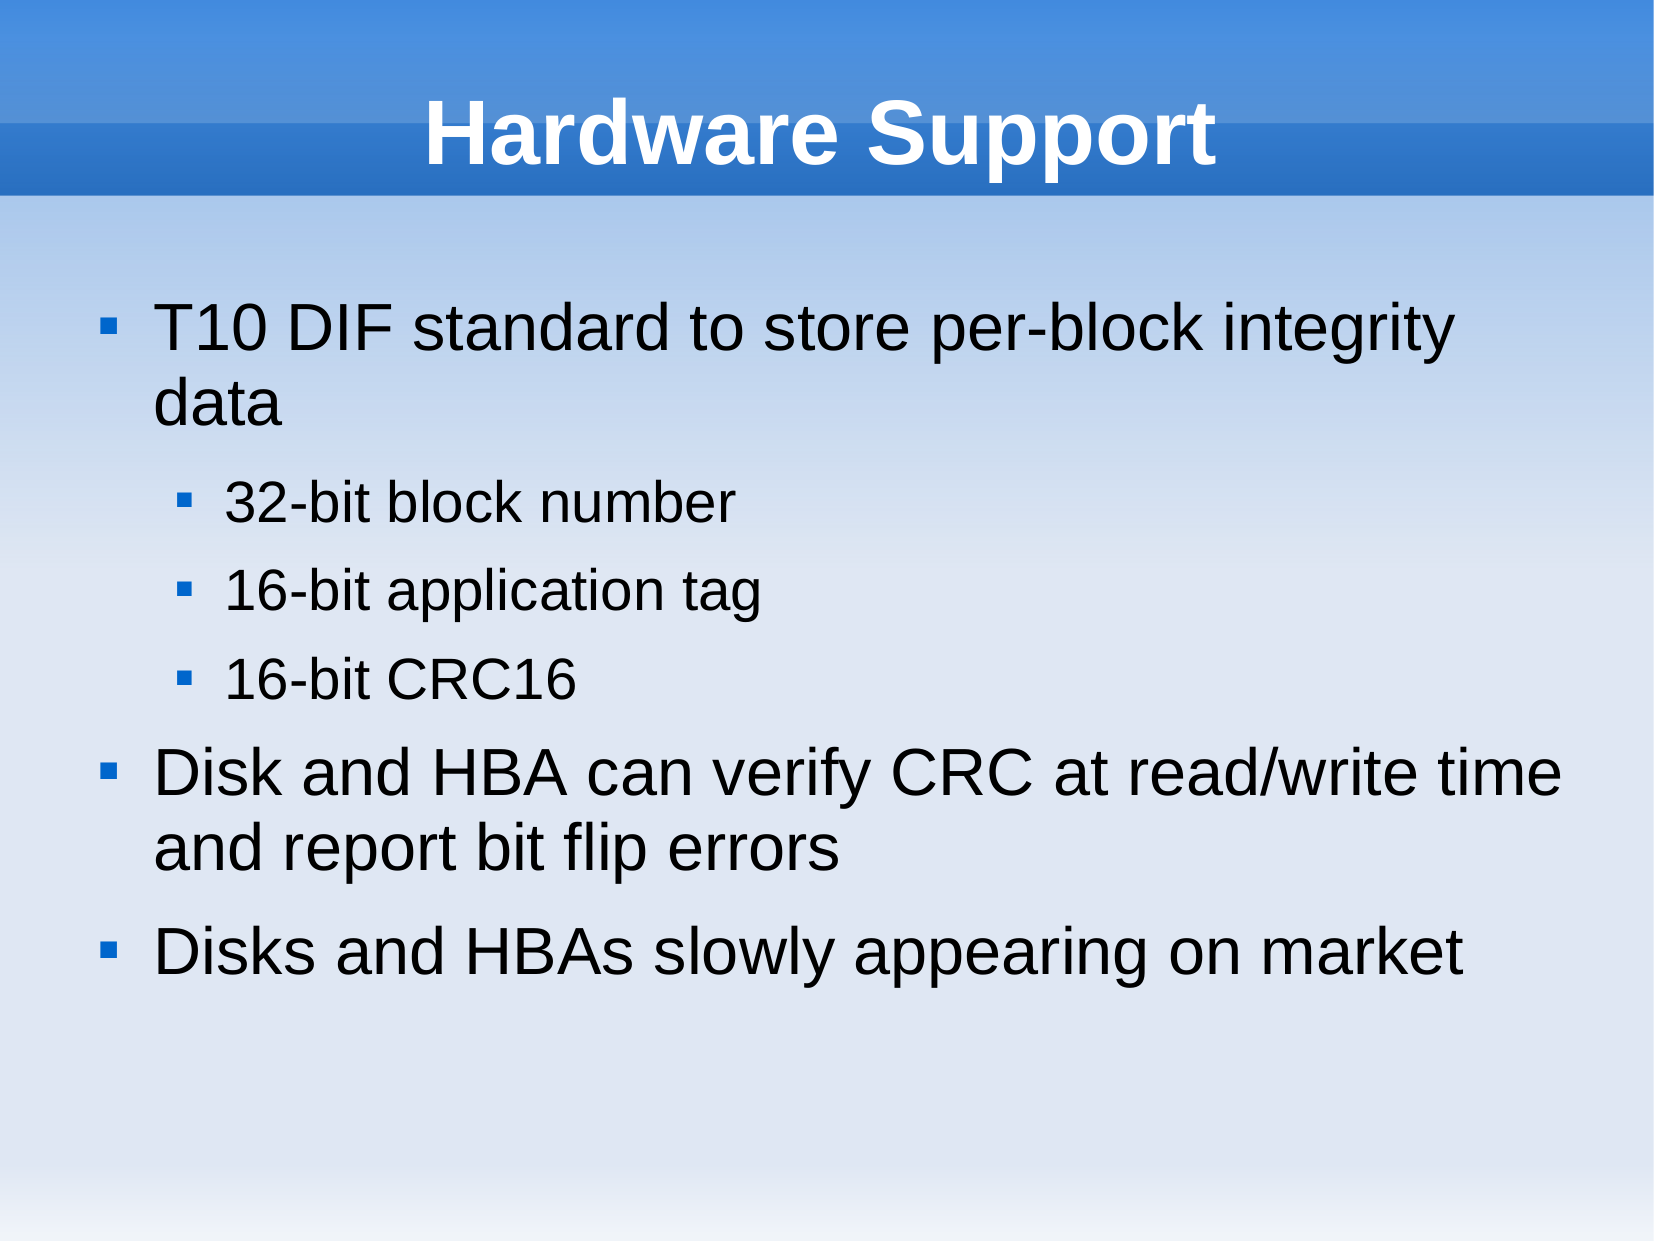

# Hardware Support
T10 DIF standard to store per-block integrity data
32-bit block number
16-bit application tag
16-bit CRC16
Disk and HBA can verify CRC at read/write time and report bit flip errors
Disks and HBAs slowly appearing on market